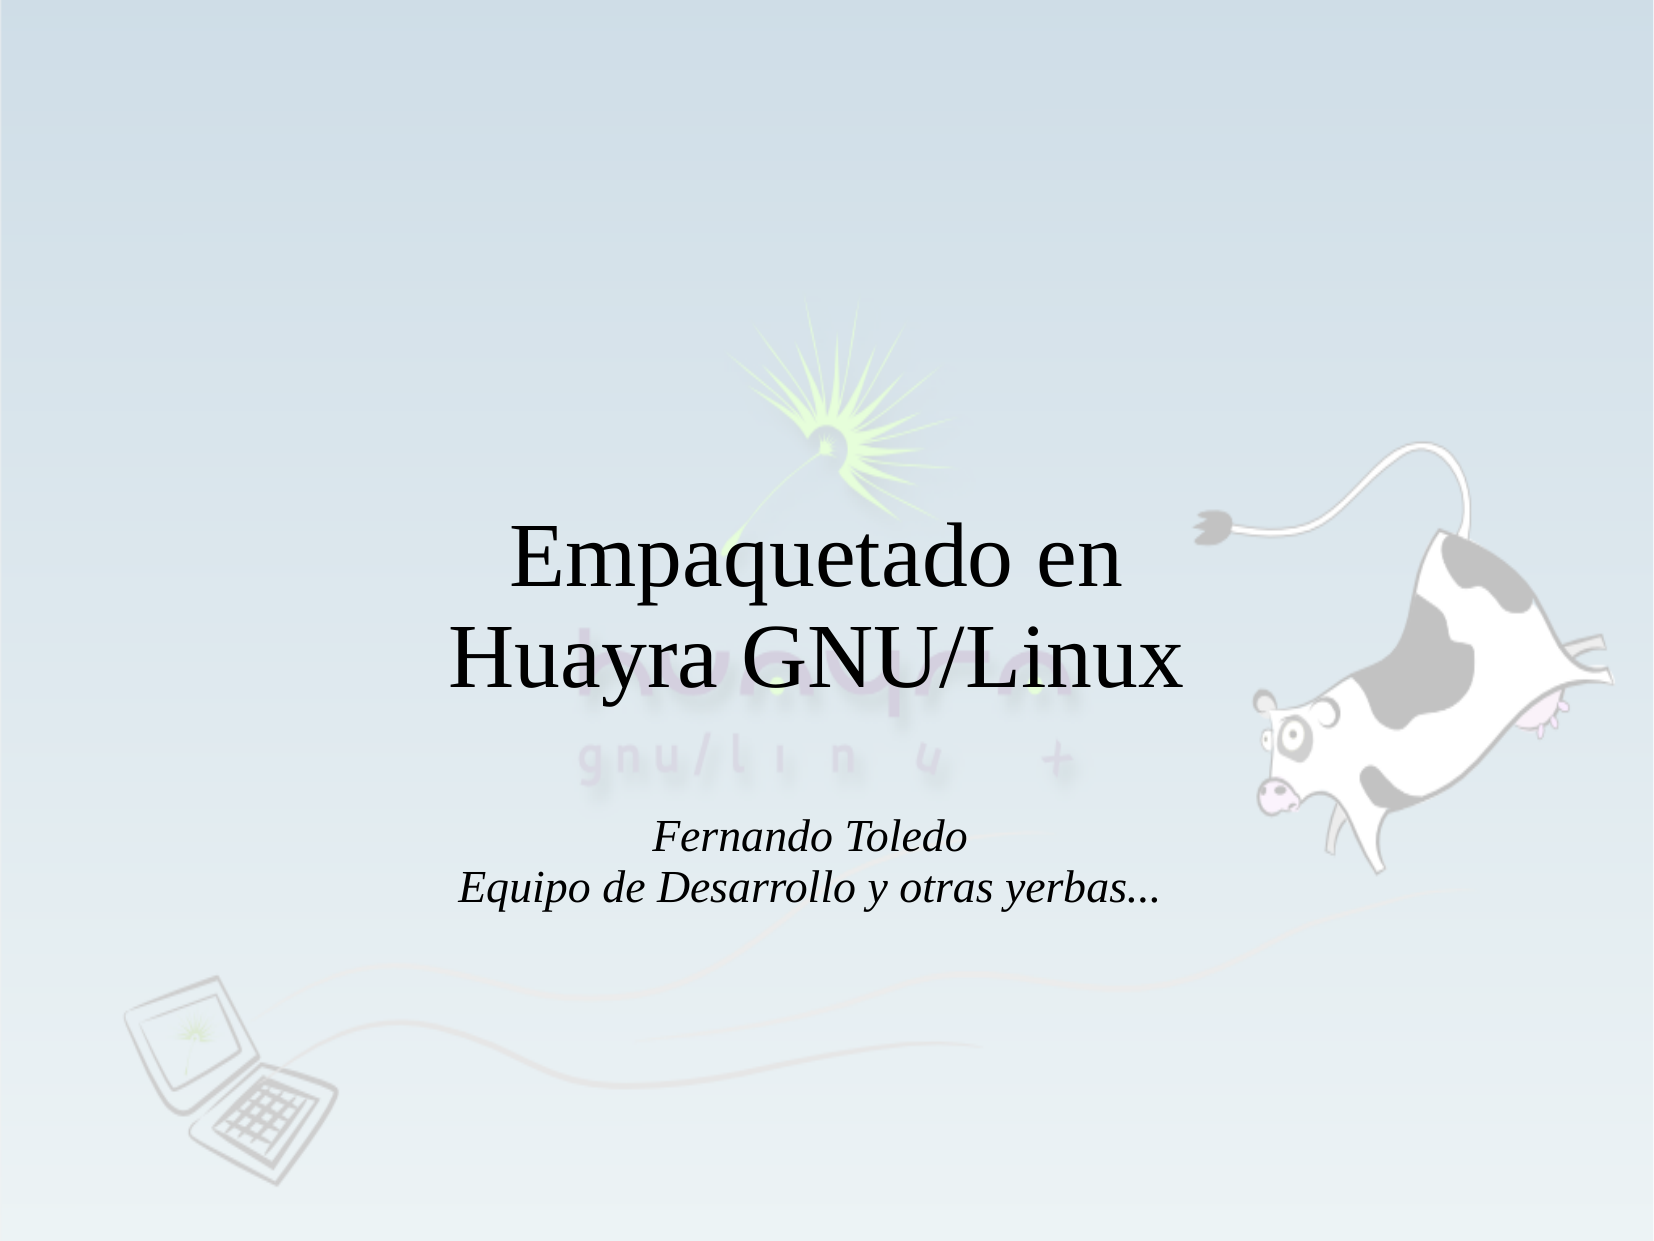

#
Empaquetado en Huayra GNU/Linux
Fernando Toledo
Equipo de Desarrollo y otras yerbas...